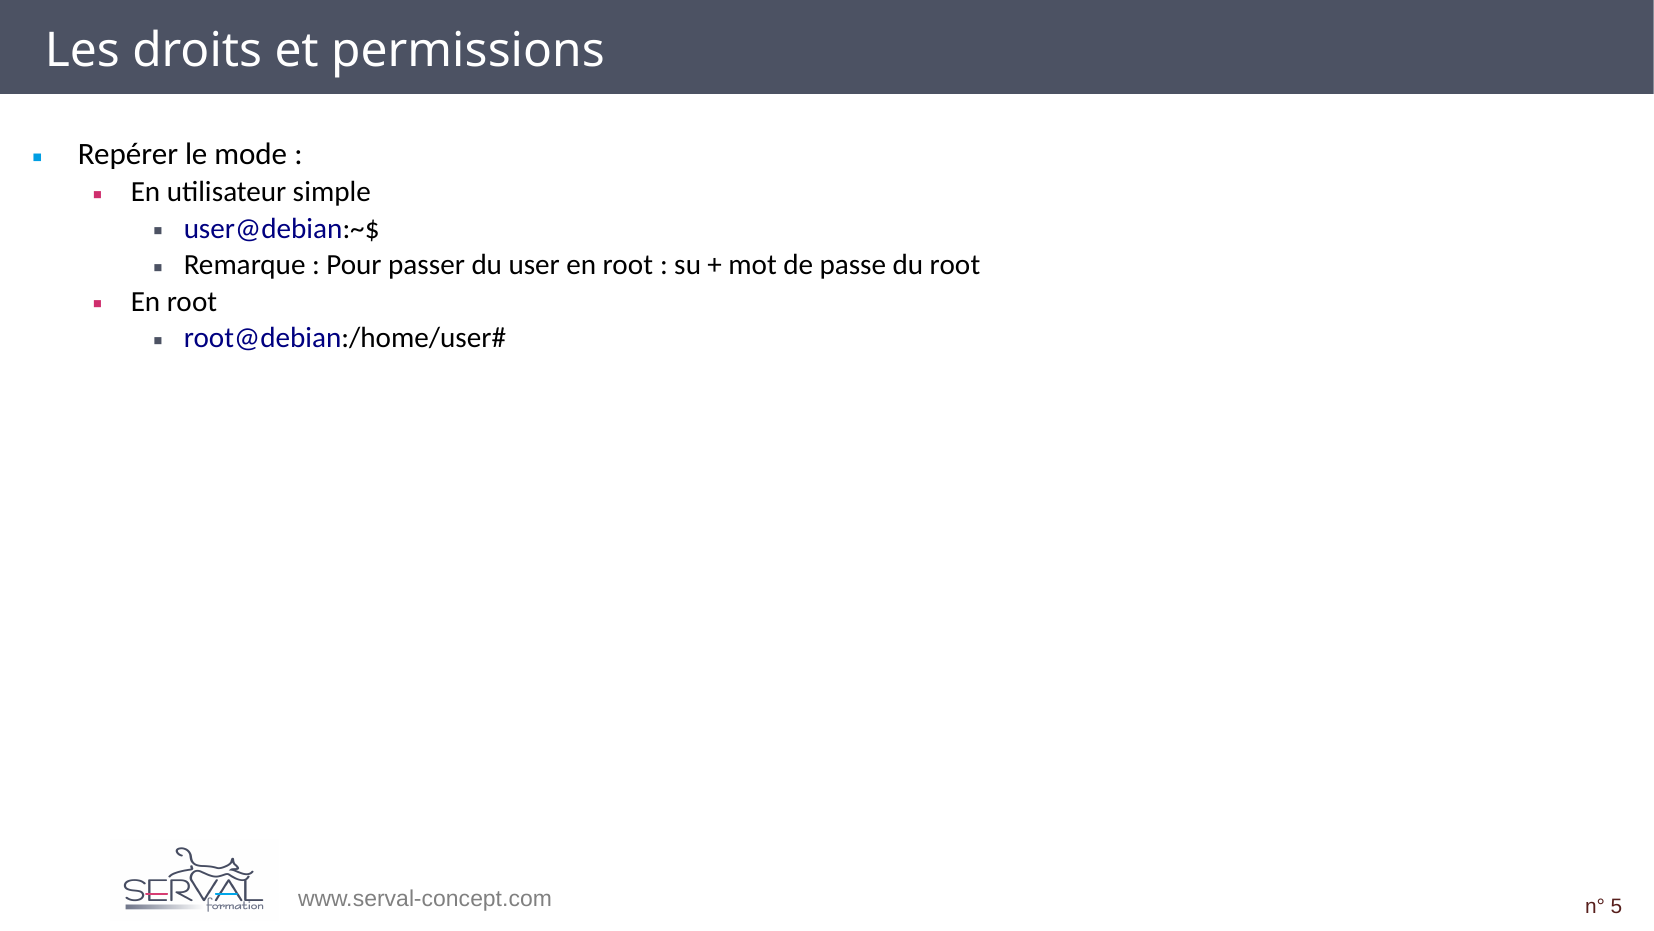

Les droits et permissions
# Repérer le mode :
En utilisateur simple
user@debian:~$
Remarque : Pour passer du user en root : su + mot de passe du root
En root
root@debian:/home/user#